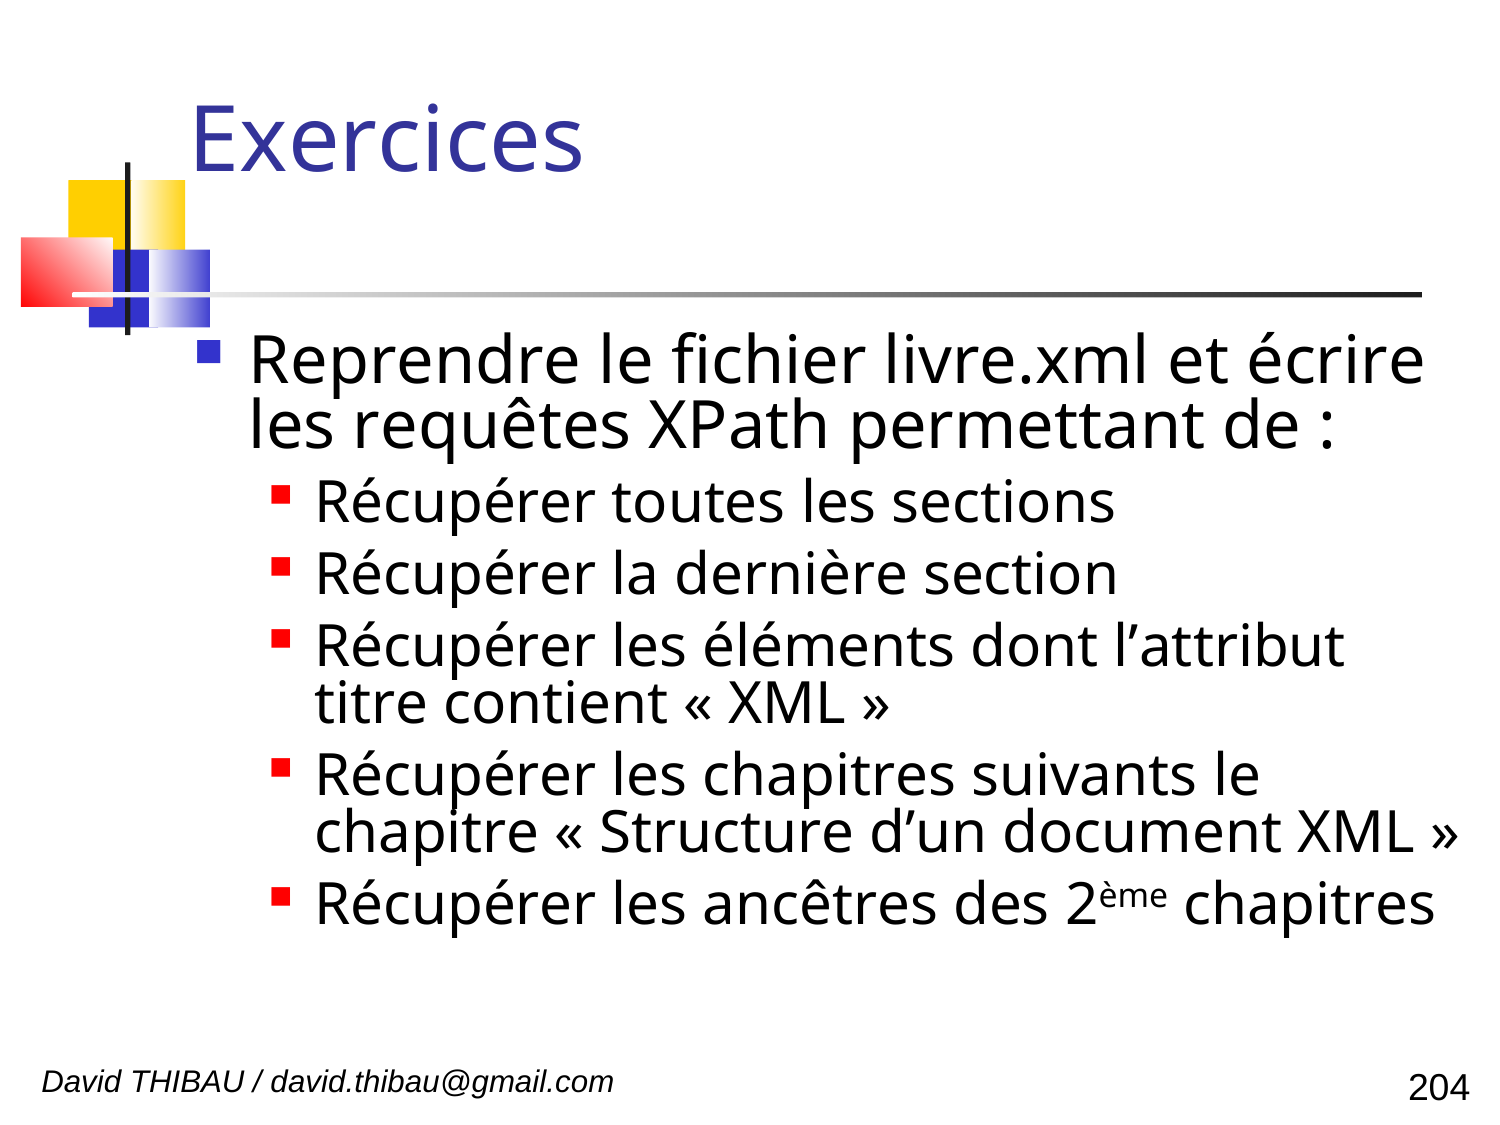

# Exercices
Reprendre le fichier livre.xml et écrire les requêtes XPath permettant de :
Récupérer toutes les sections
Récupérer la dernière section
Récupérer les éléments dont l’attribut titre contient « XML »
Récupérer les chapitres suivants le chapitre « Structure d’un document XML »
Récupérer les ancêtres des 2ème chapitres